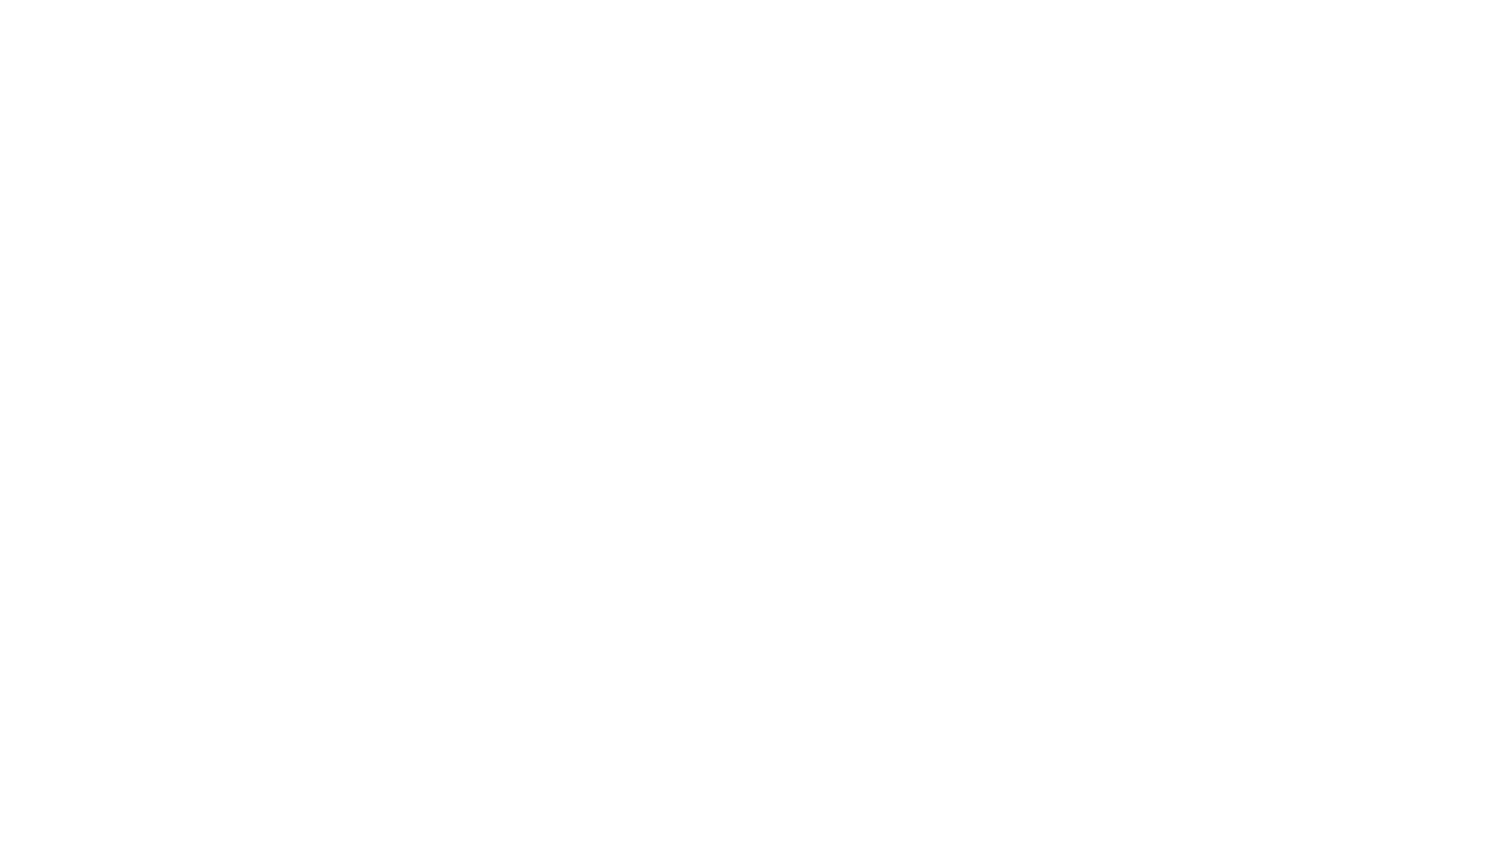

Automating KiCad
KiBot: Automatic generation of manufacturing files in KiCad
San Martín | September | 2024